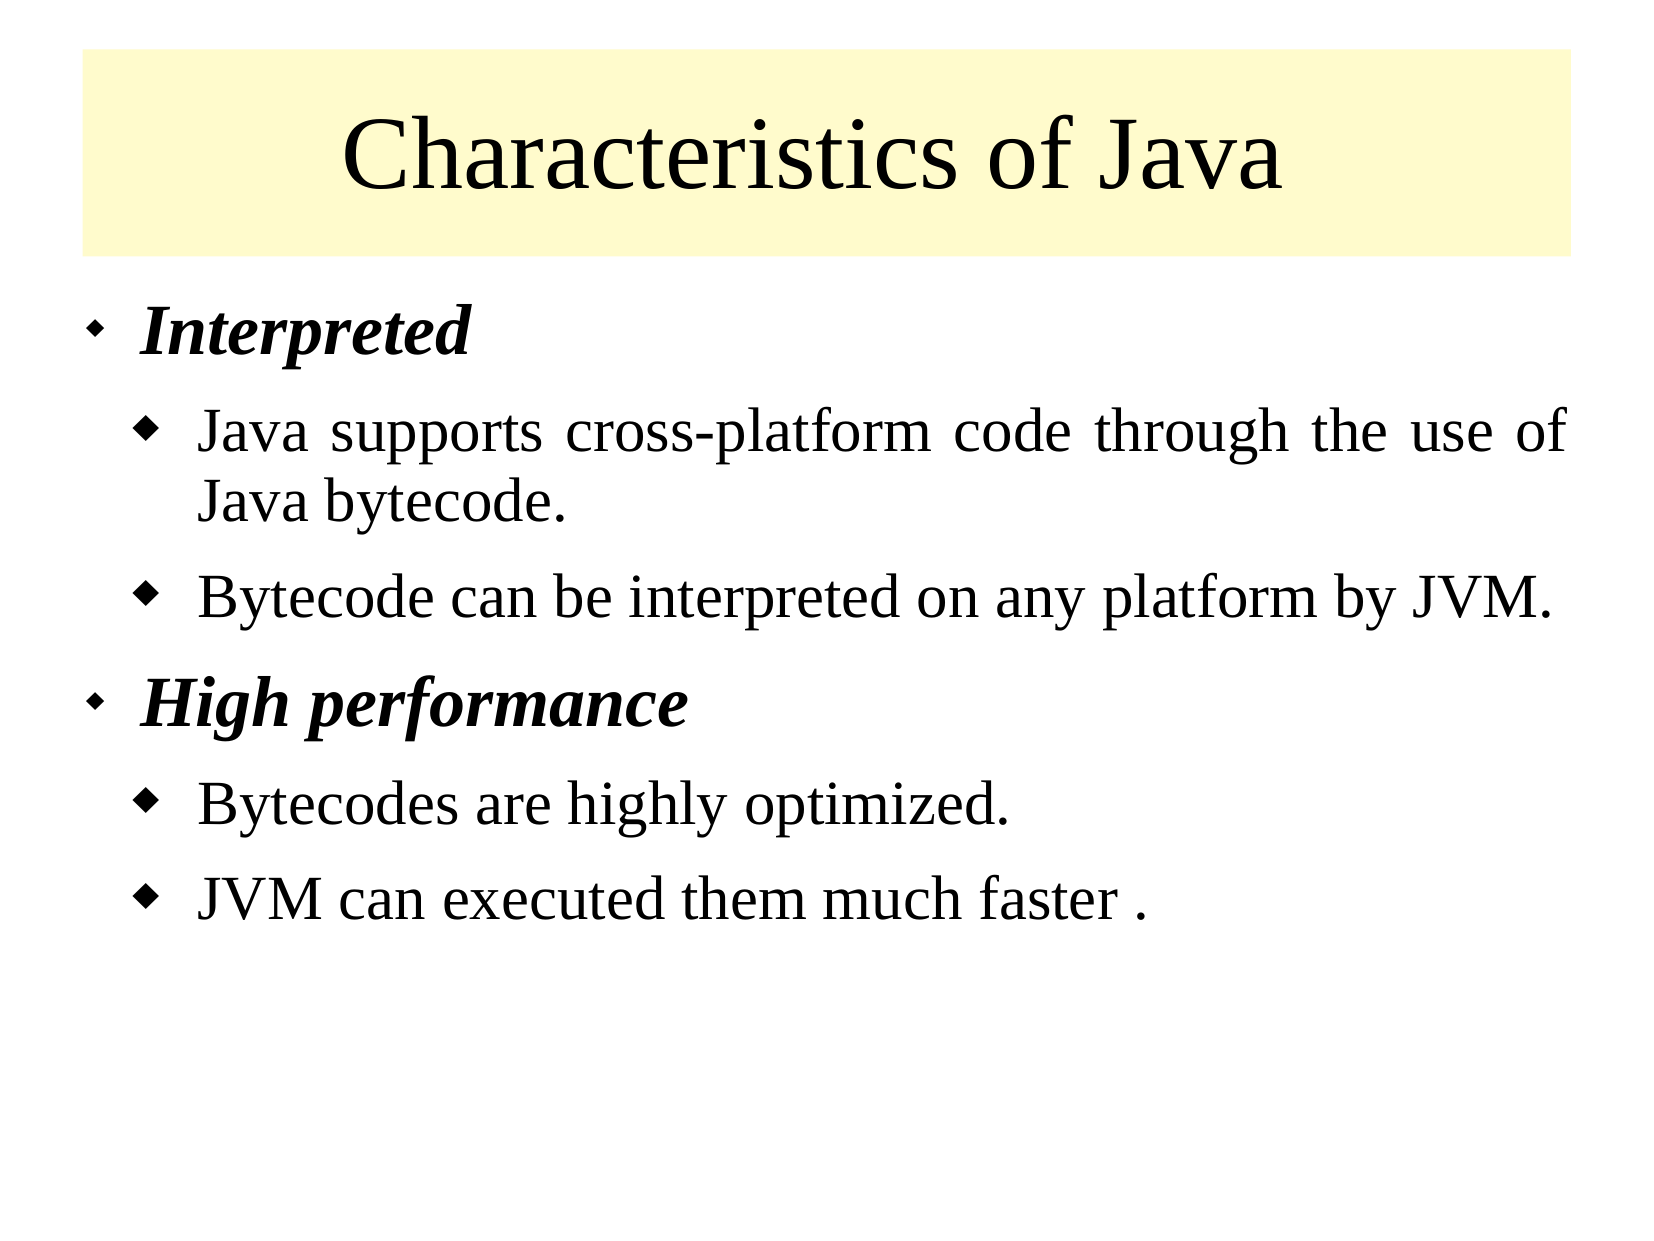

# Characteristics of Java
Interpreted
Java supports cross-platform code through the use of Java bytecode.
Bytecode can be interpreted on any platform by JVM.
High performance
Bytecodes are highly optimized.
JVM can executed them much faster .